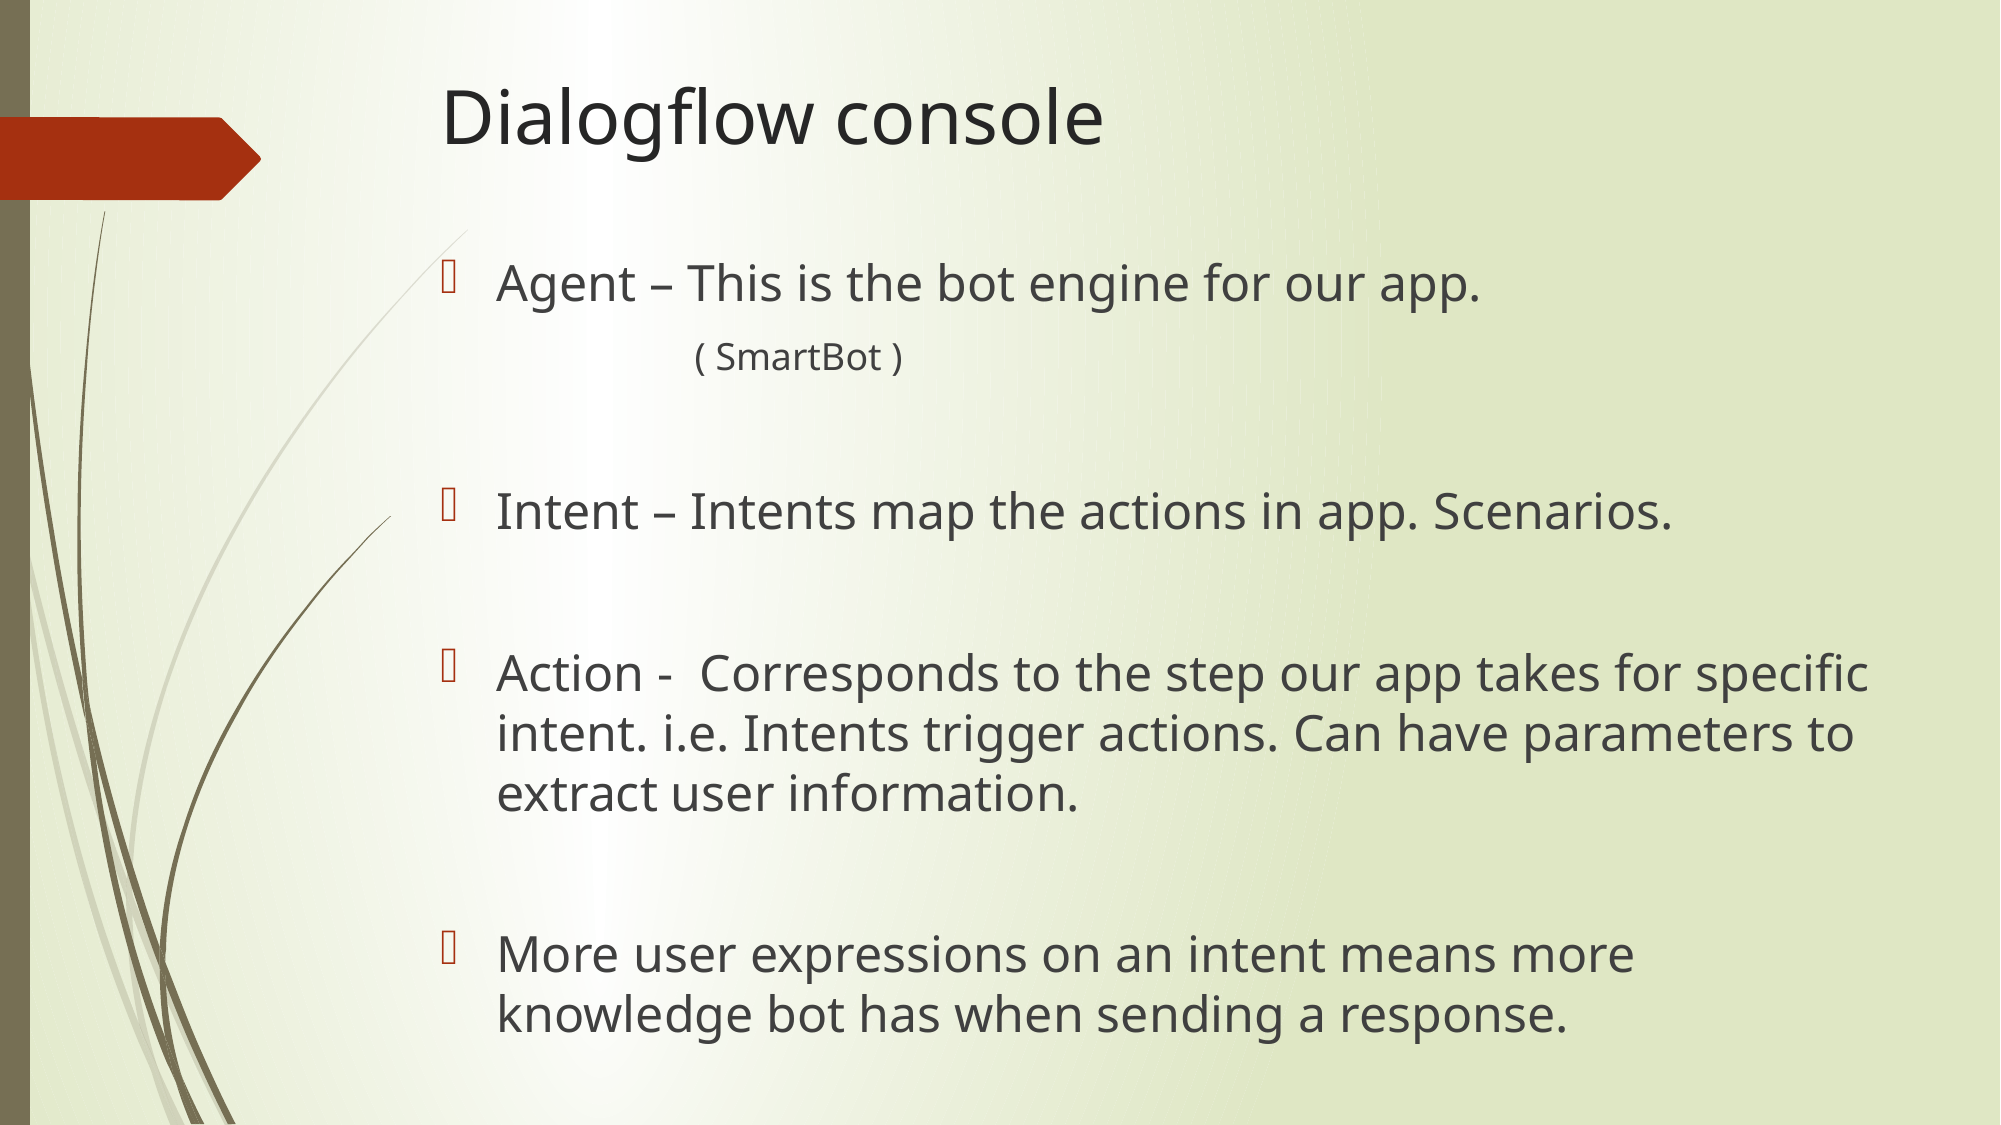

# Dialogflow console
Agent – This is the bot engine for our app.
 ( SmartBot )
Intent – Intents map the actions in app. Scenarios.
Action - Corresponds to the step our app takes for specific intent. i.e. Intents trigger actions. Can have parameters to extract user information.
More user expressions on an intent means more knowledge bot has when sending a response.